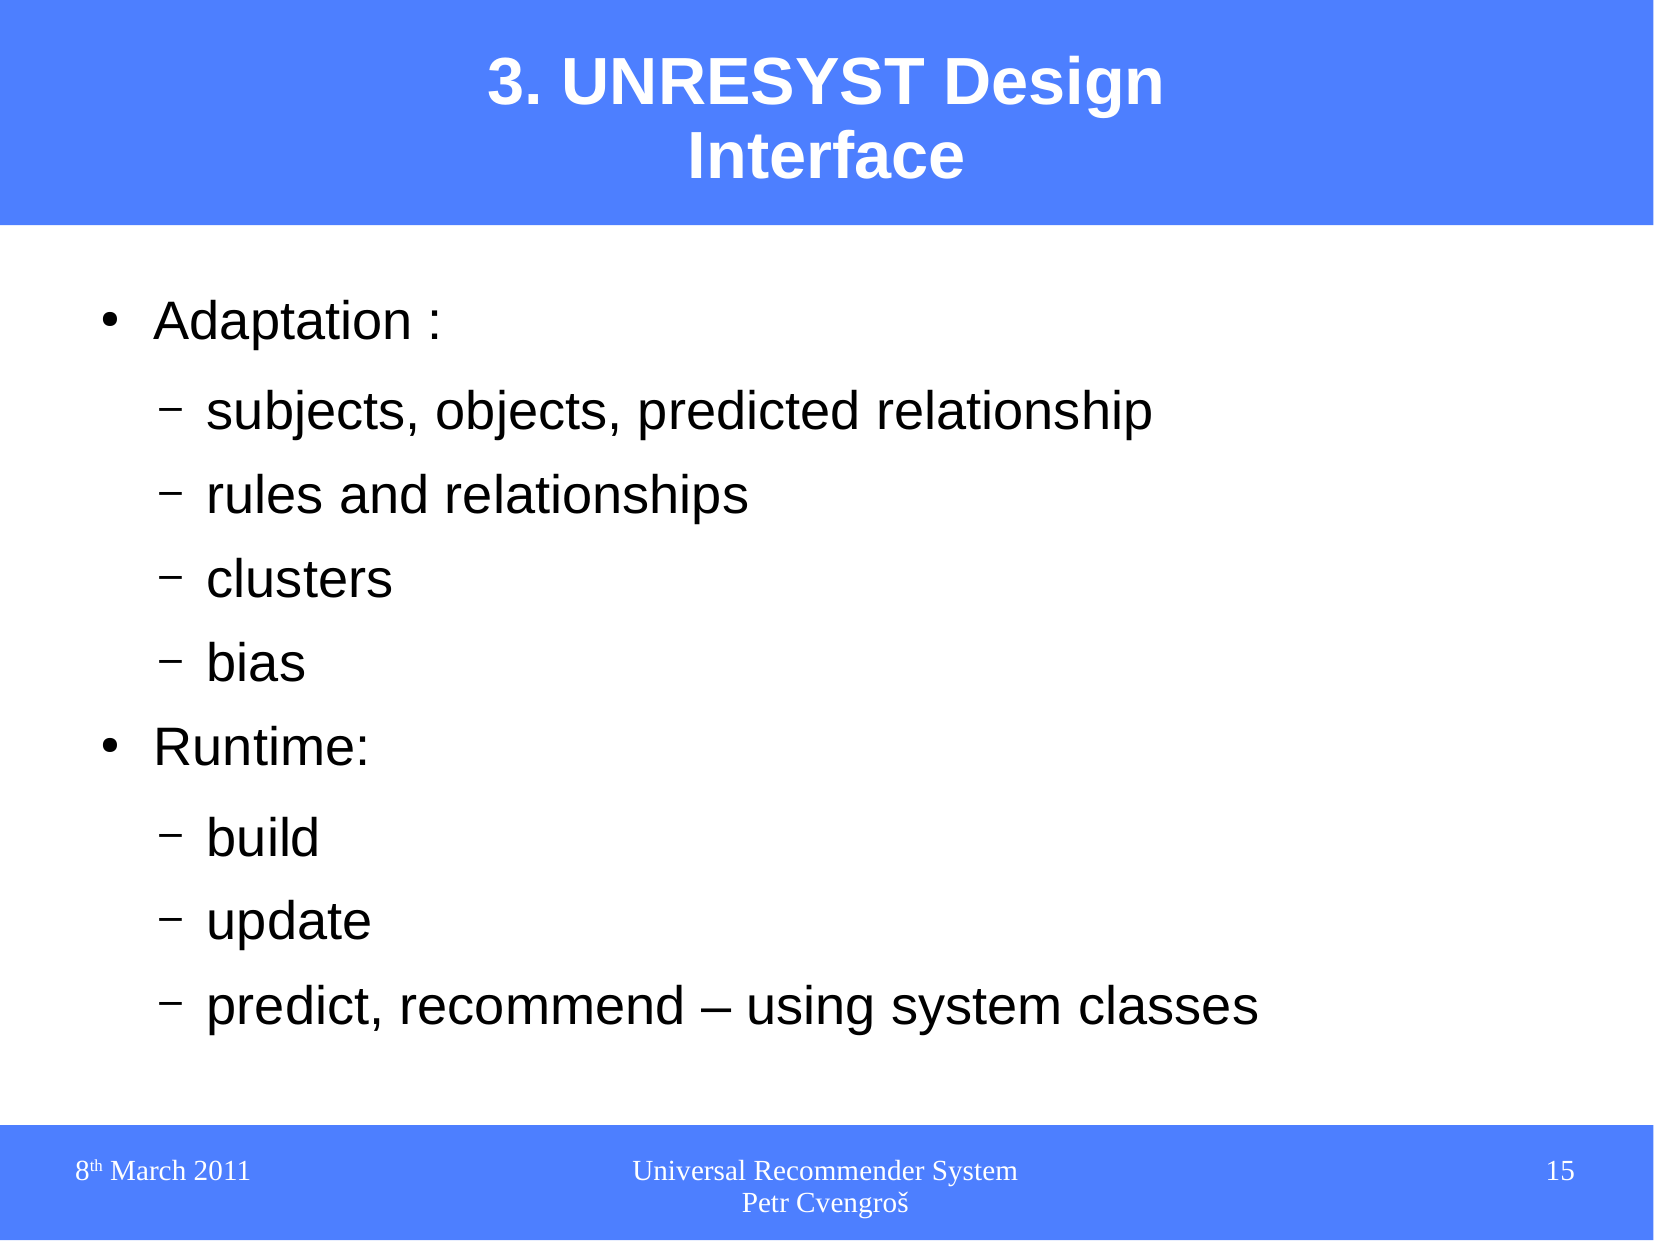

# 3. UNRESYST Design Interface
Adaptation :
subjects, objects, predicted relationship
rules and relationships
clusters
bias
Runtime:
build
update
predict, recommend – using system classes
15